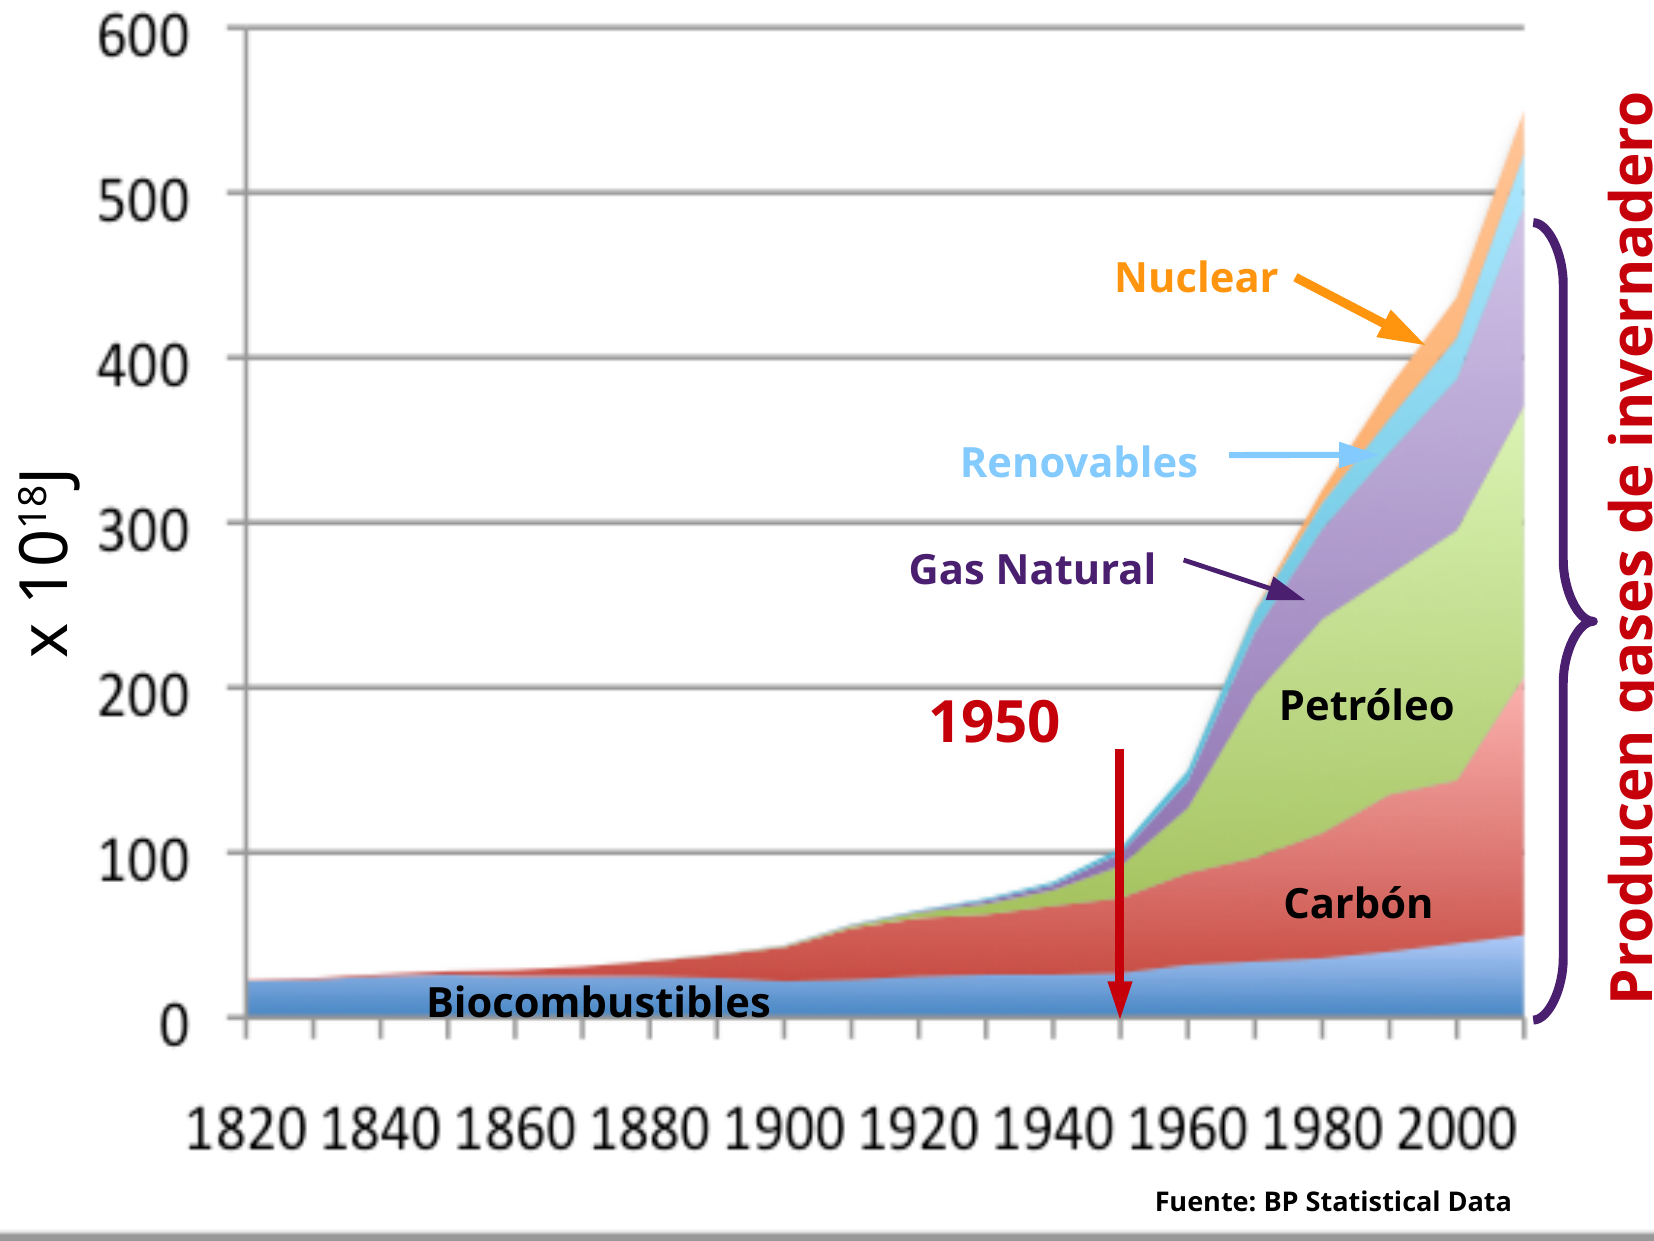

Producen gases de invernadero
Nuclear
Renovables
x 1018J
Gas Natural
Petróleo
1950
Carbón
Biocombustibles
FÍSICA III B
17
Fuente: BP Statistical Data